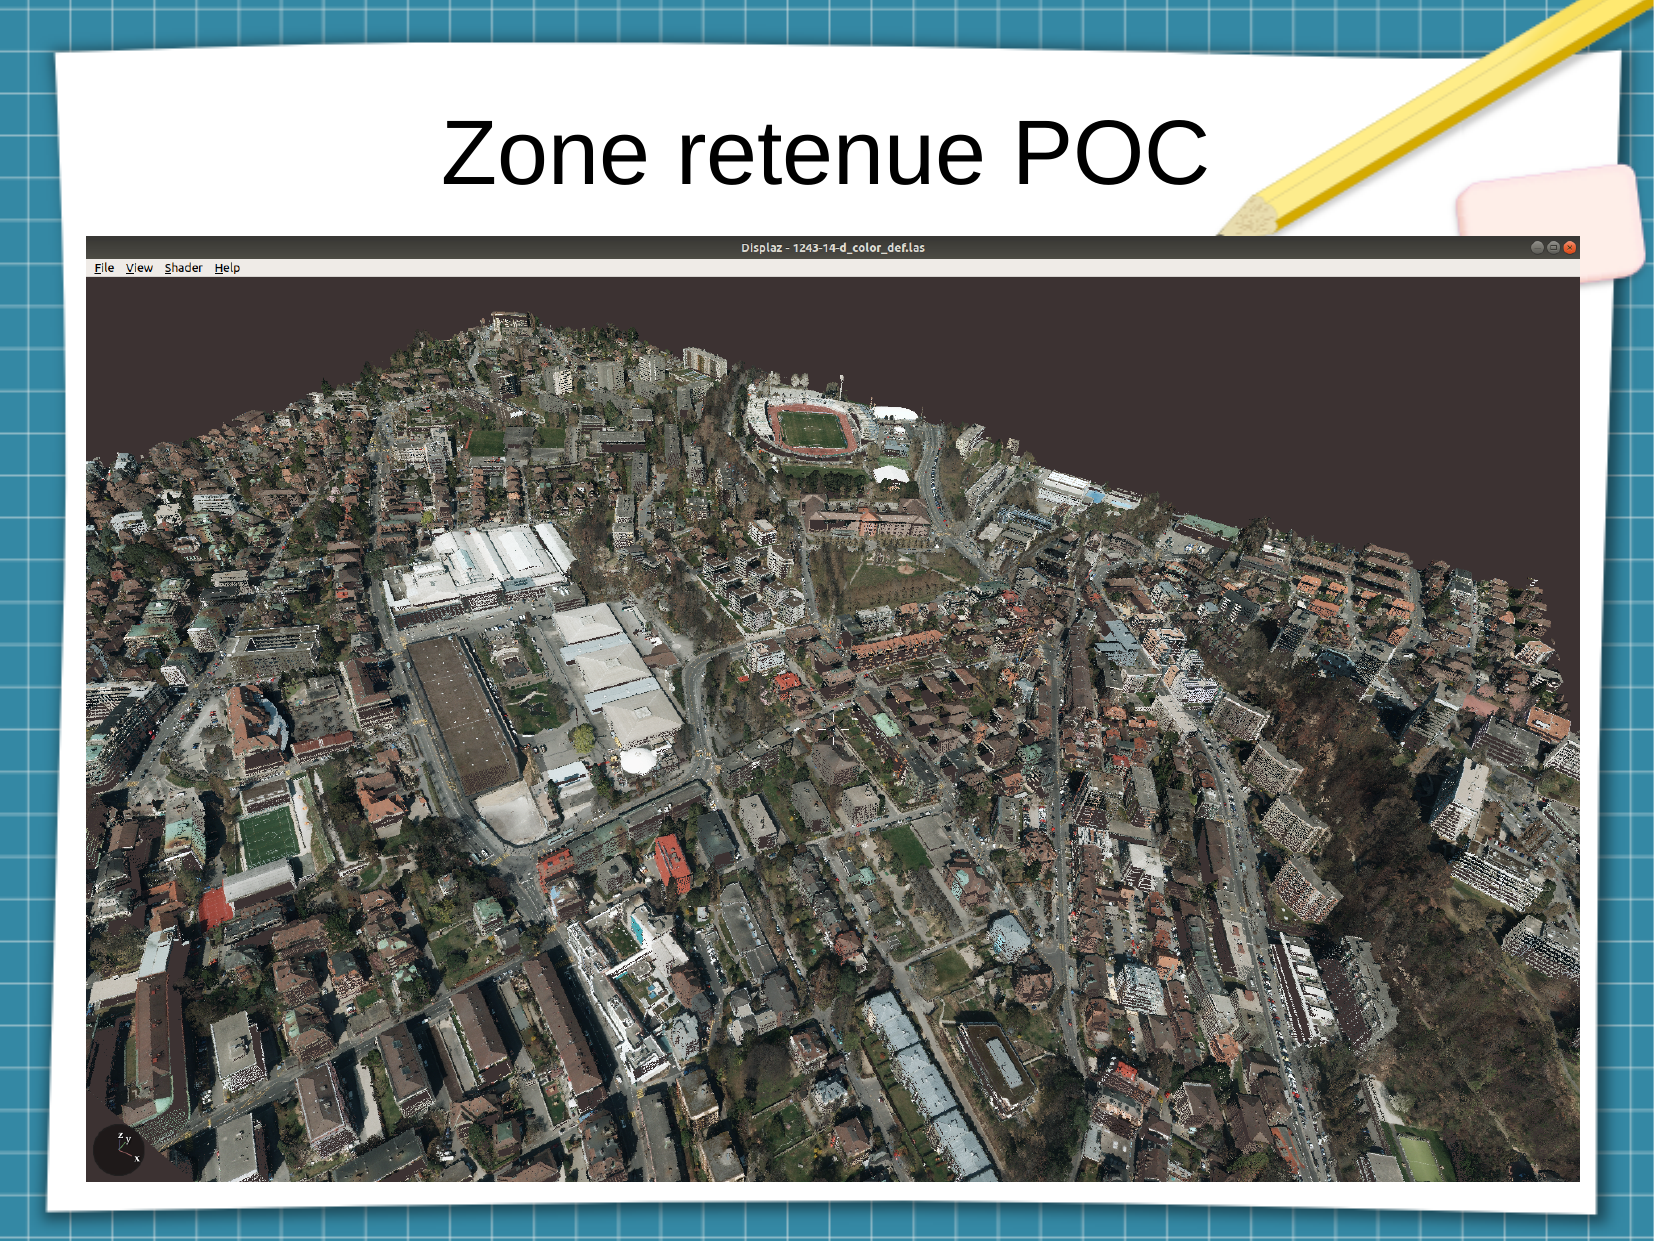

# Zone retenue POC
1243-14-d du LIDAR 2012